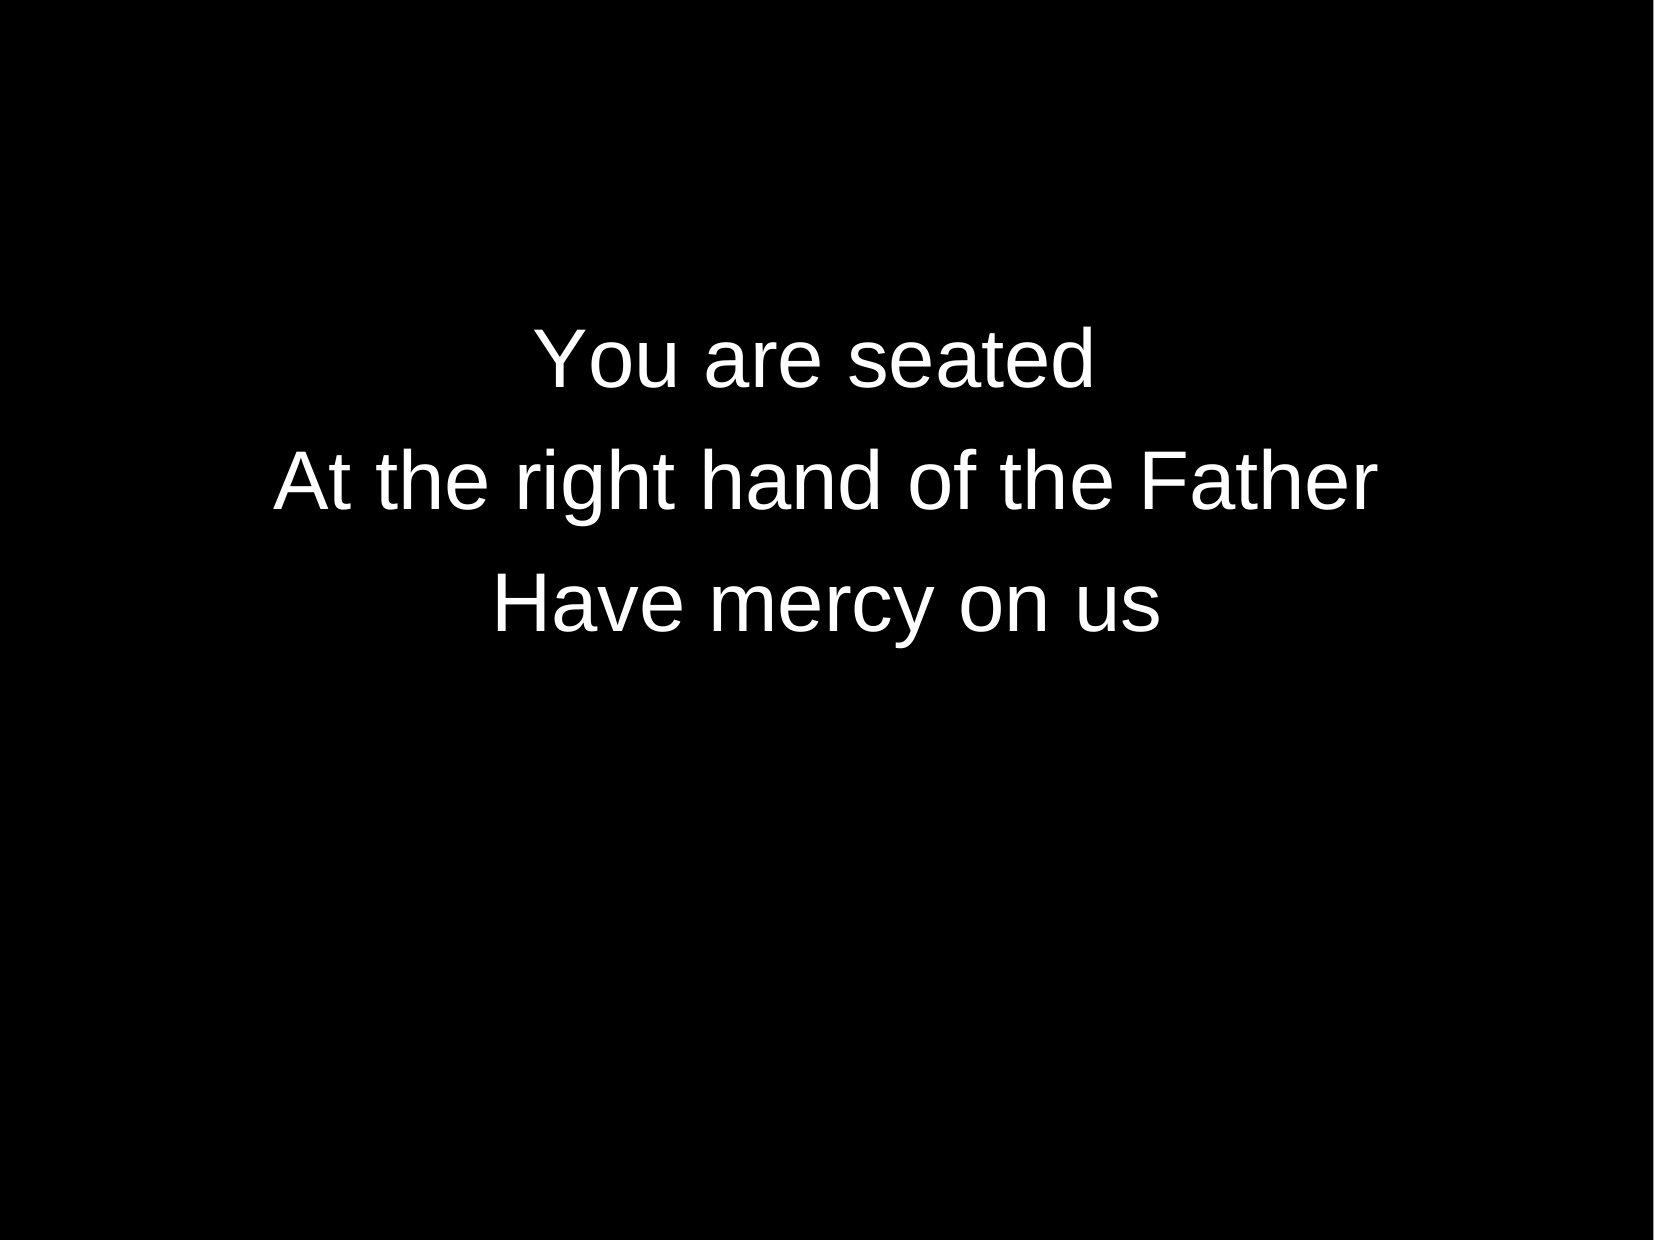

#
You are seated
At the right hand of the Father
Have mercy on us